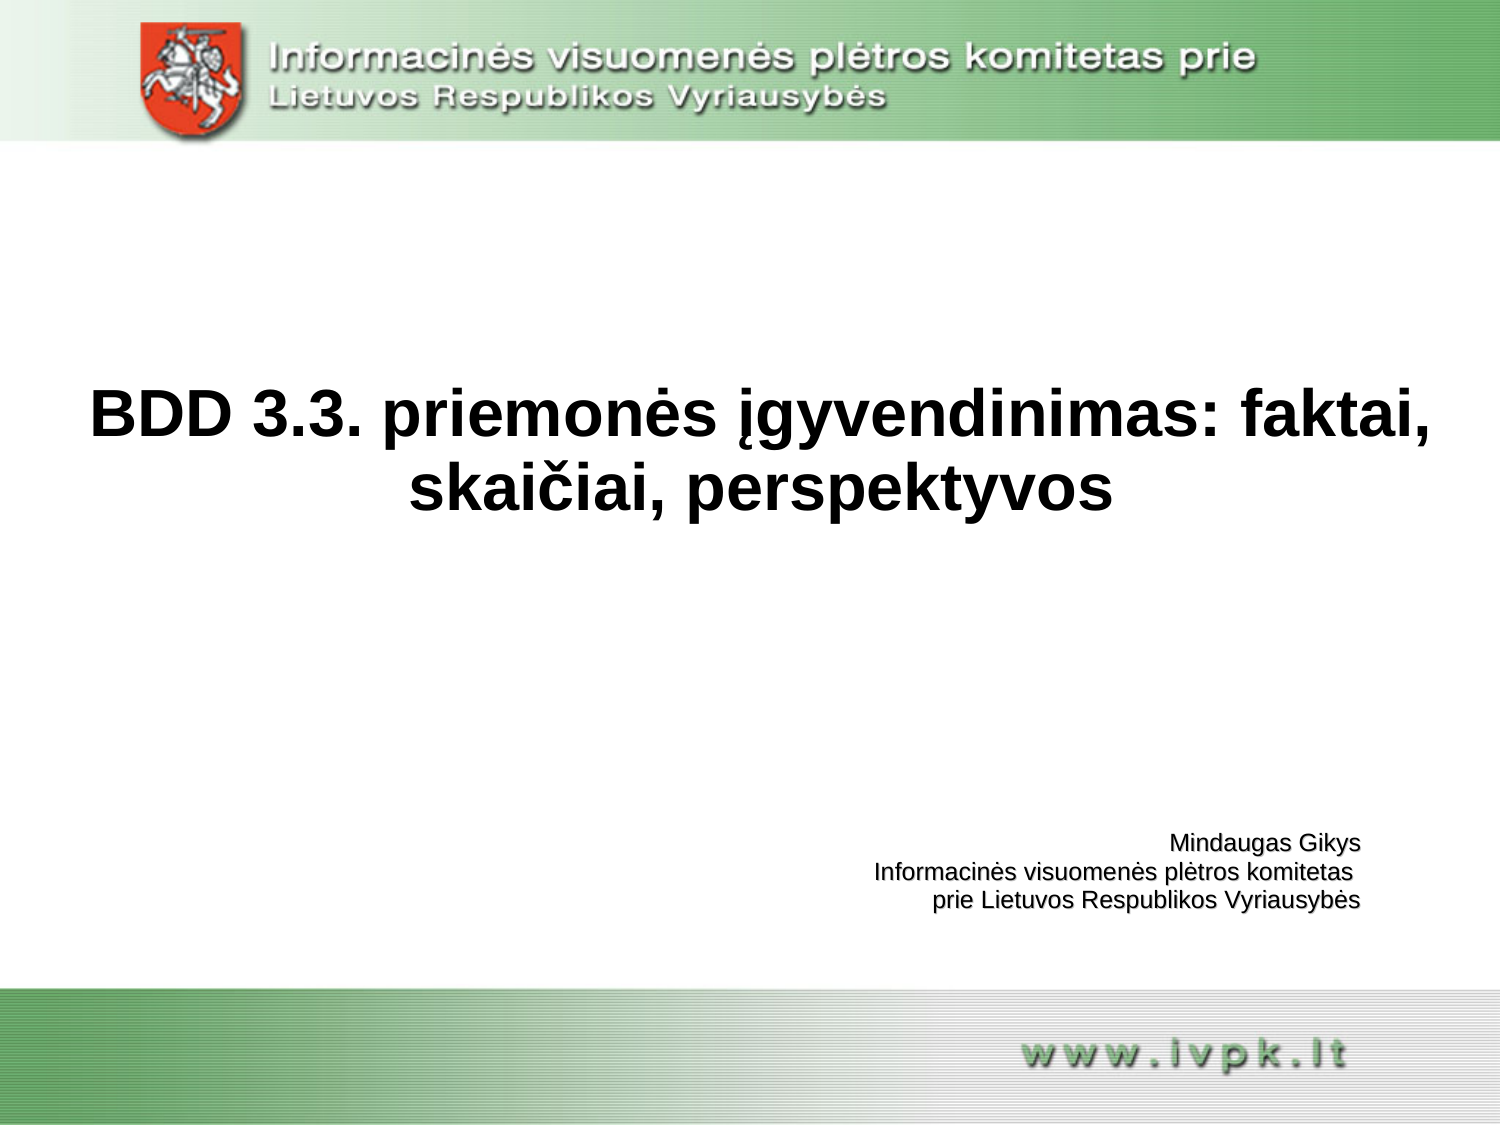

# BDD 3.3. priemonės įgyvendinimas: faktai, skaičiai, perspektyvos
Mindaugas Gikys
Informacinės visuomenės plėtros komitetas
prie Lietuvos Respublikos Vyriausybės